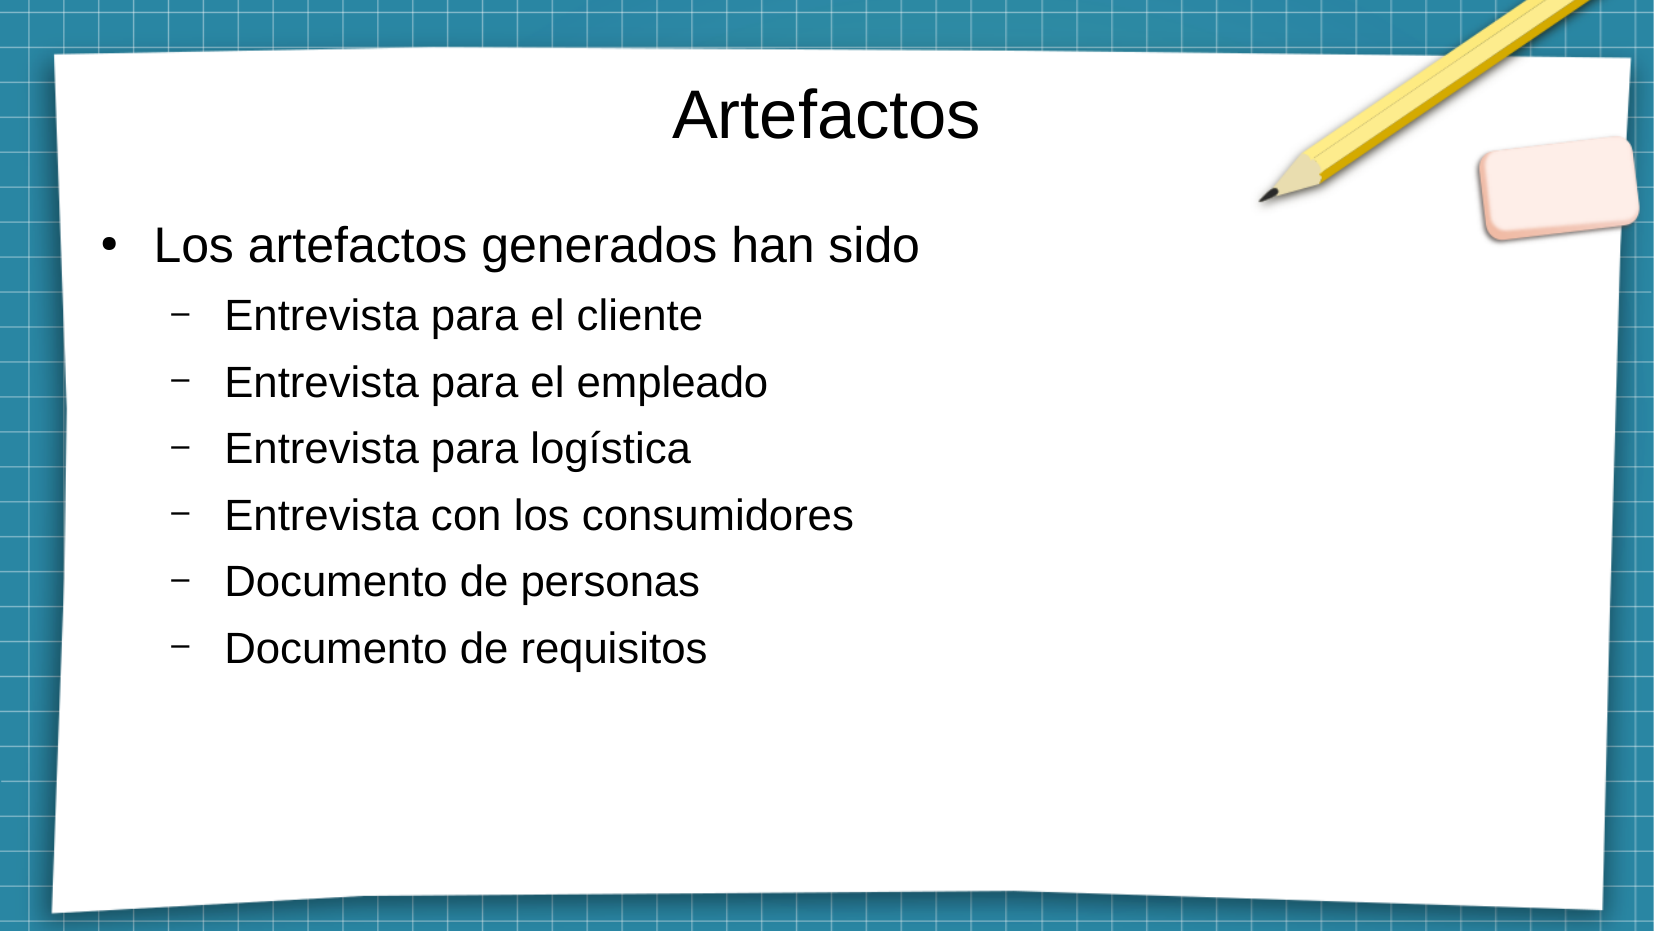

# Artefactos
Los artefactos generados han sido
Entrevista para el cliente
Entrevista para el empleado
Entrevista para logística
Entrevista con los consumidores
Documento de personas
Documento de requisitos